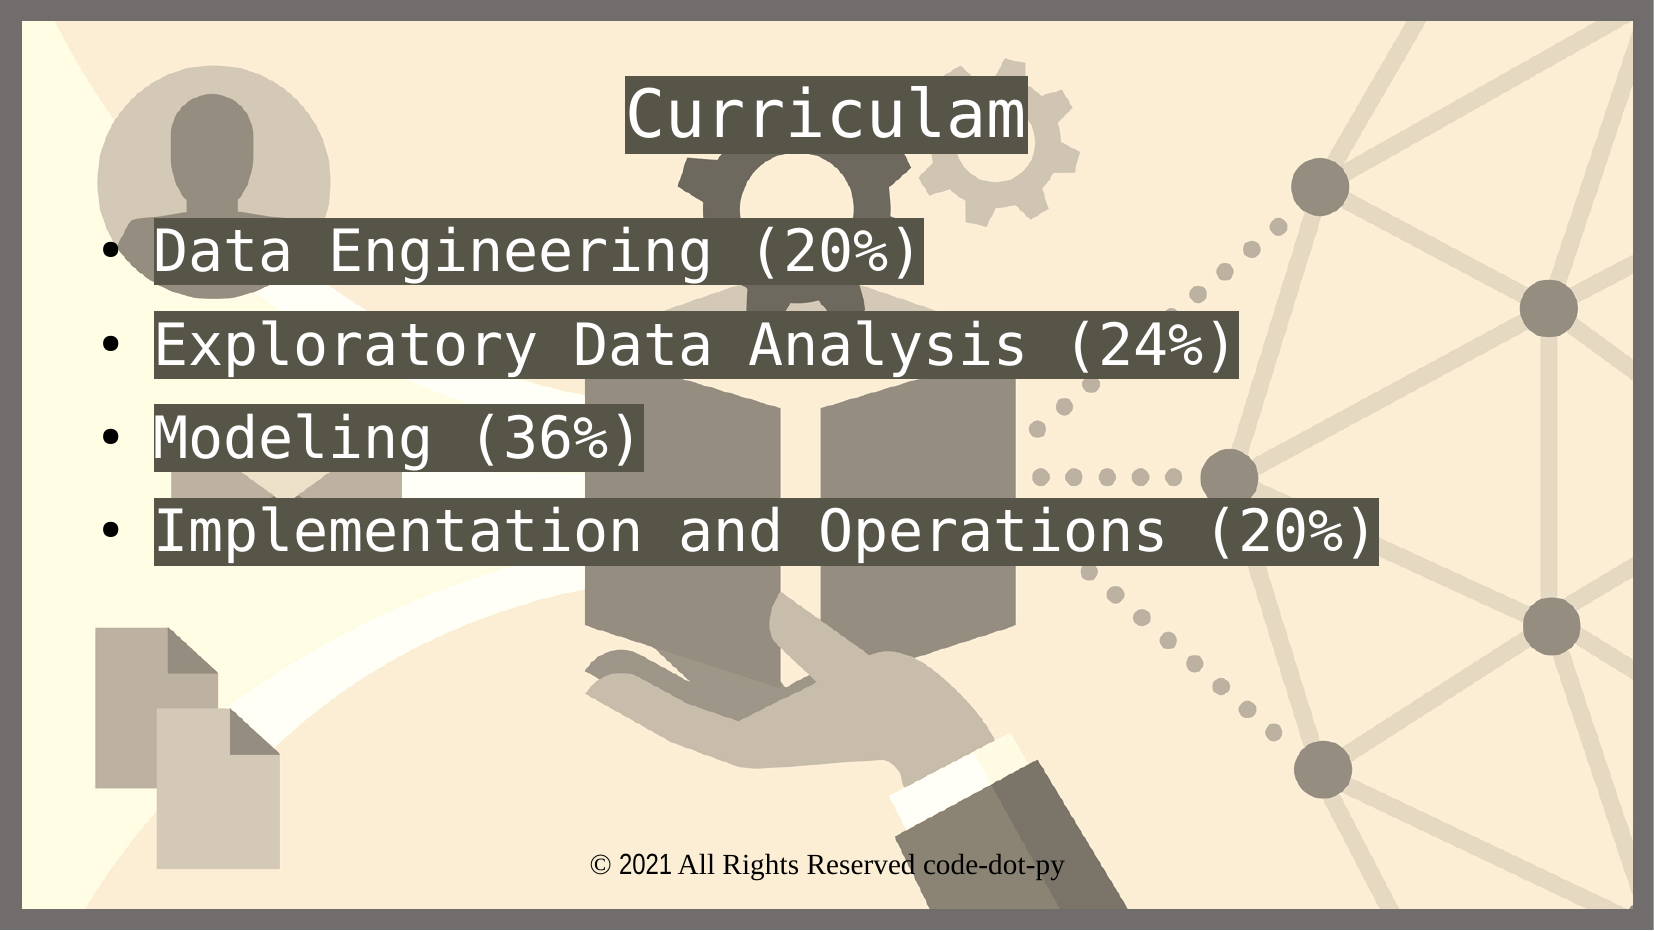

# Curriculam
Data Engineering (20%)
Exploratory Data Analysis (24%)
Modeling (36%)
Implementation and Operations (20%)